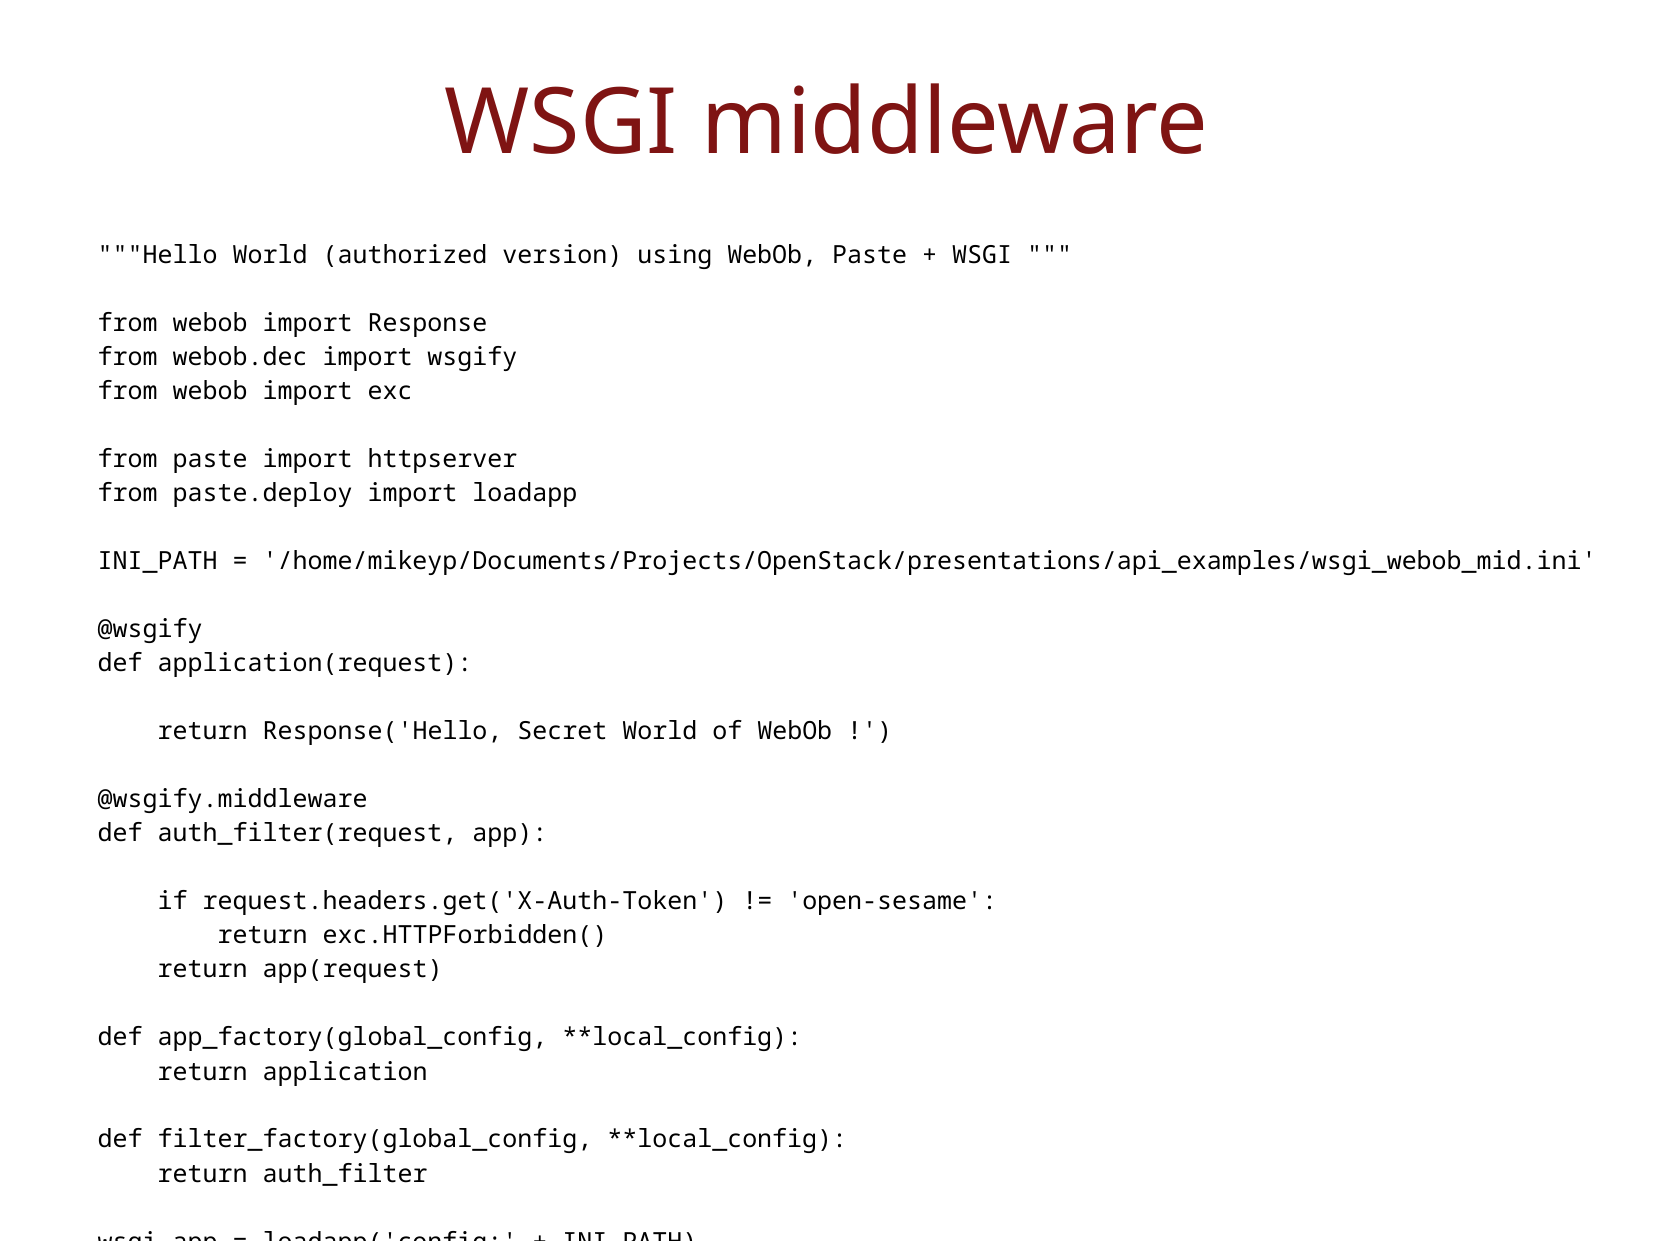

# WSGI middleware
"""Hello World (authorized version) using WebOb, Paste + WSGI """
from webob import Response
from webob.dec import wsgify
from webob import exc
from paste import httpserver
from paste.deploy import loadapp
INI_PATH = '/home/mikeyp/Documents/Projects/OpenStack/presentations/api_examples/wsgi_webob_mid.ini'
@wsgify
def application(request):
 return Response('Hello, Secret World of WebOb !')
@wsgify.middleware
def auth_filter(request, app):
 if request.headers.get('X-Auth-Token') != 'open-sesame':
 return exc.HTTPForbidden()
 return app(request)
def app_factory(global_config, **local_config):
 return application
def filter_factory(global_config, **local_config):
 return auth_filter
wsgi_app = loadapp('config:' + INI_PATH)
httpserver.serve(wsgi_app, host='127.0.0.1', port=8080)